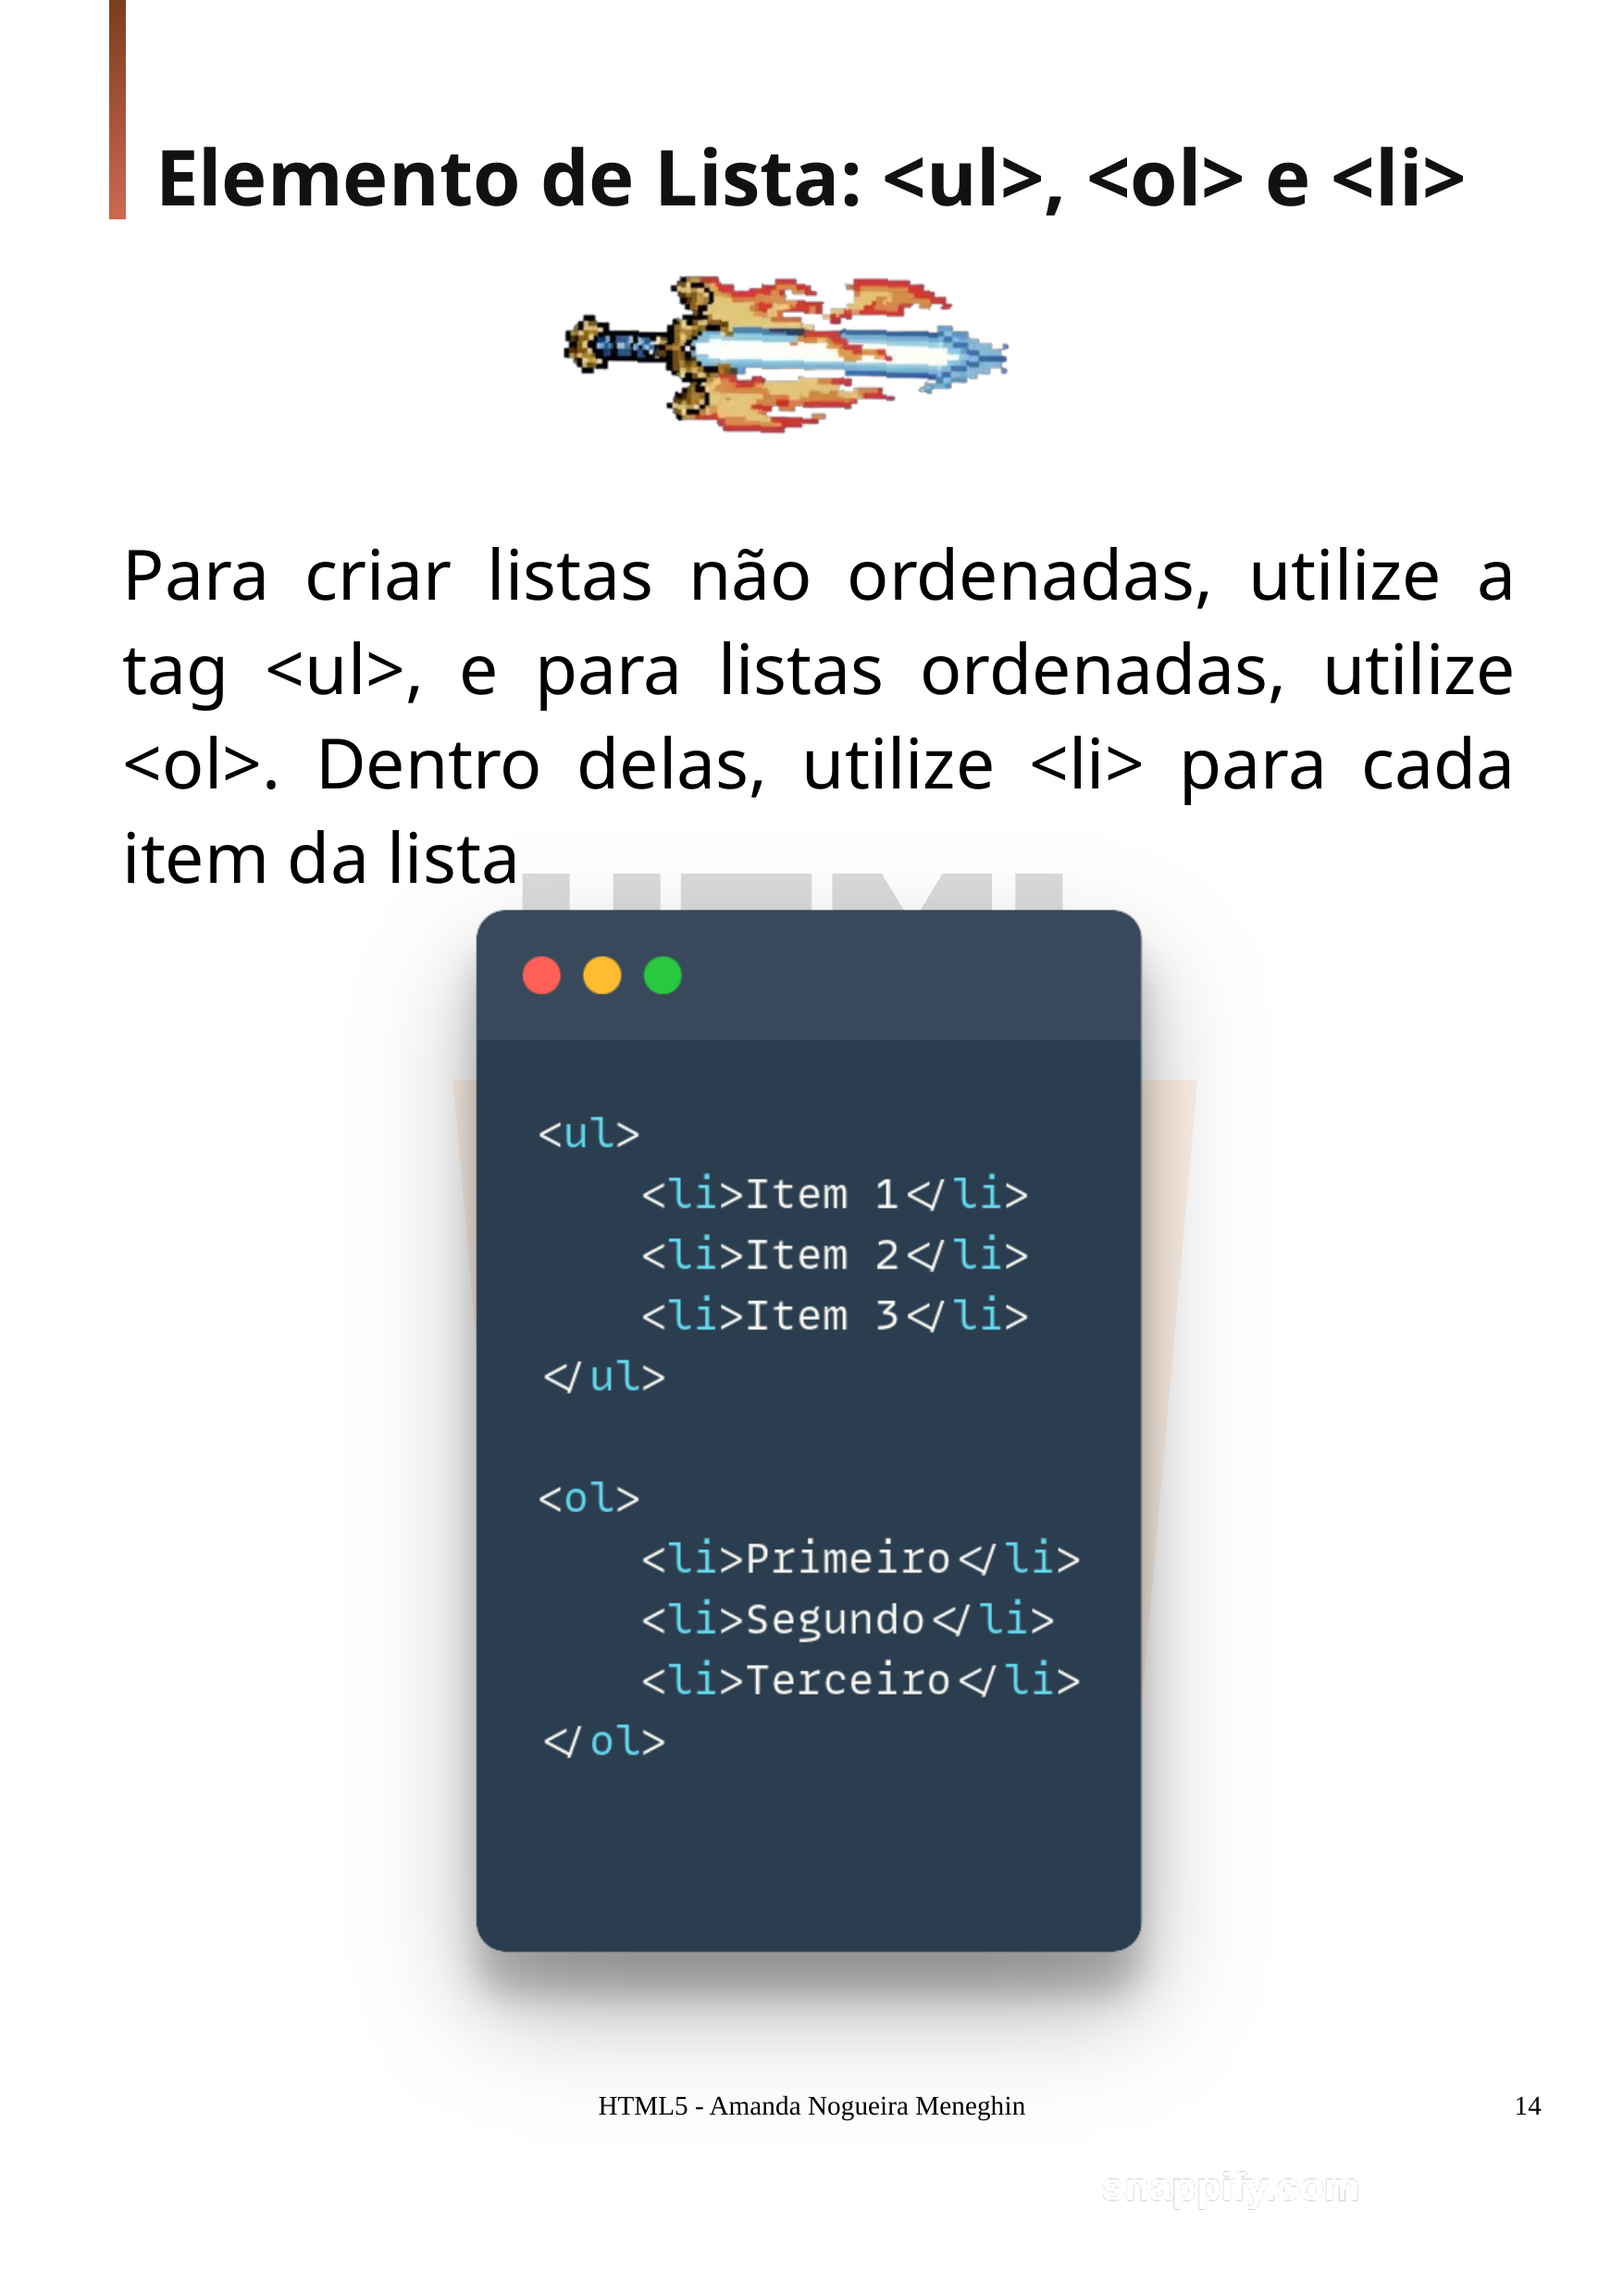

Elemento de Lista: <ul>, <ol> e <li>
Para criar listas não ordenadas, utilize a tag <ul>, e para listas ordenadas, utilize <ol>. Dentro delas, utilize <li> para cada item da lista.
HTML5 - Amanda Nogueira Meneghin
14